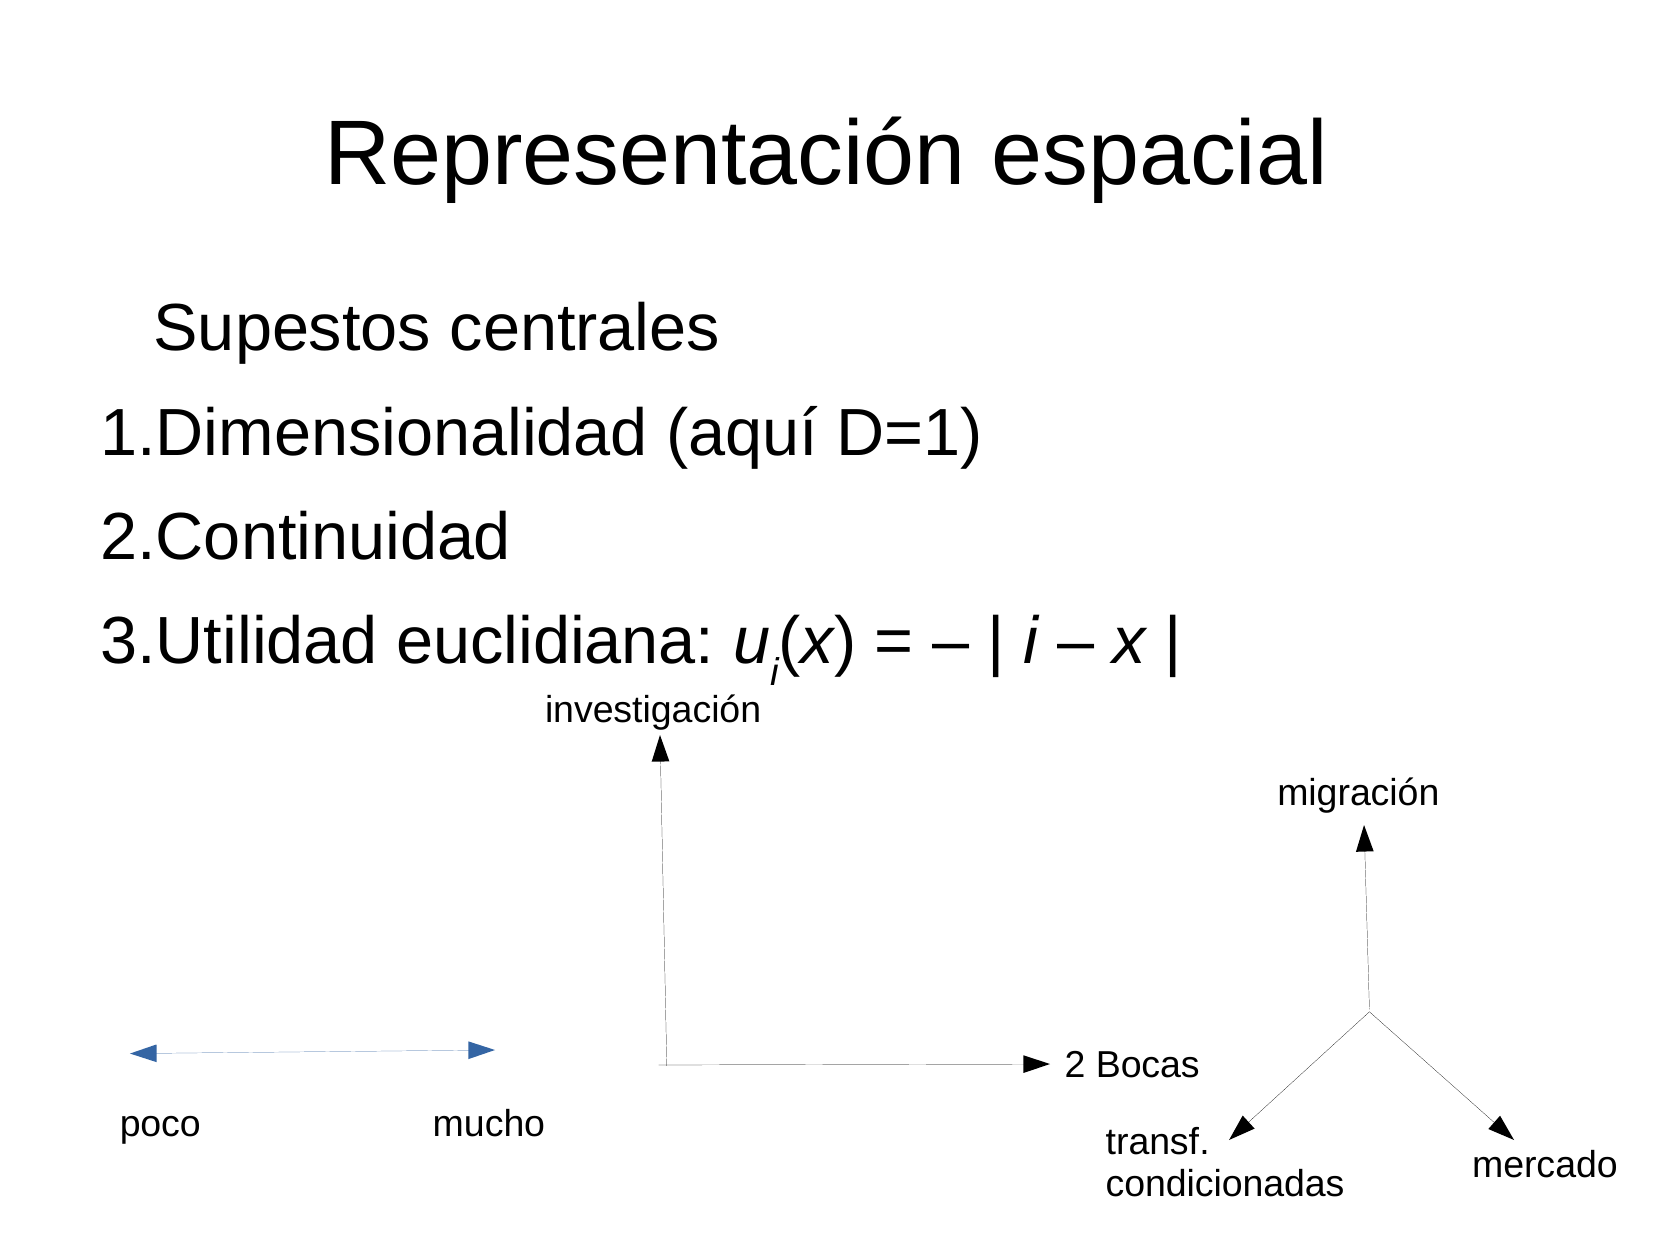

# Representación espacial
Supestos centrales
Dimensionalidad (aquí D=1)
Continuidad
Utilidad euclidiana: ui(x) = – | i – x |
investigación
migración
2 Bocas
poco
mucho
transf. condicionadas
mercado